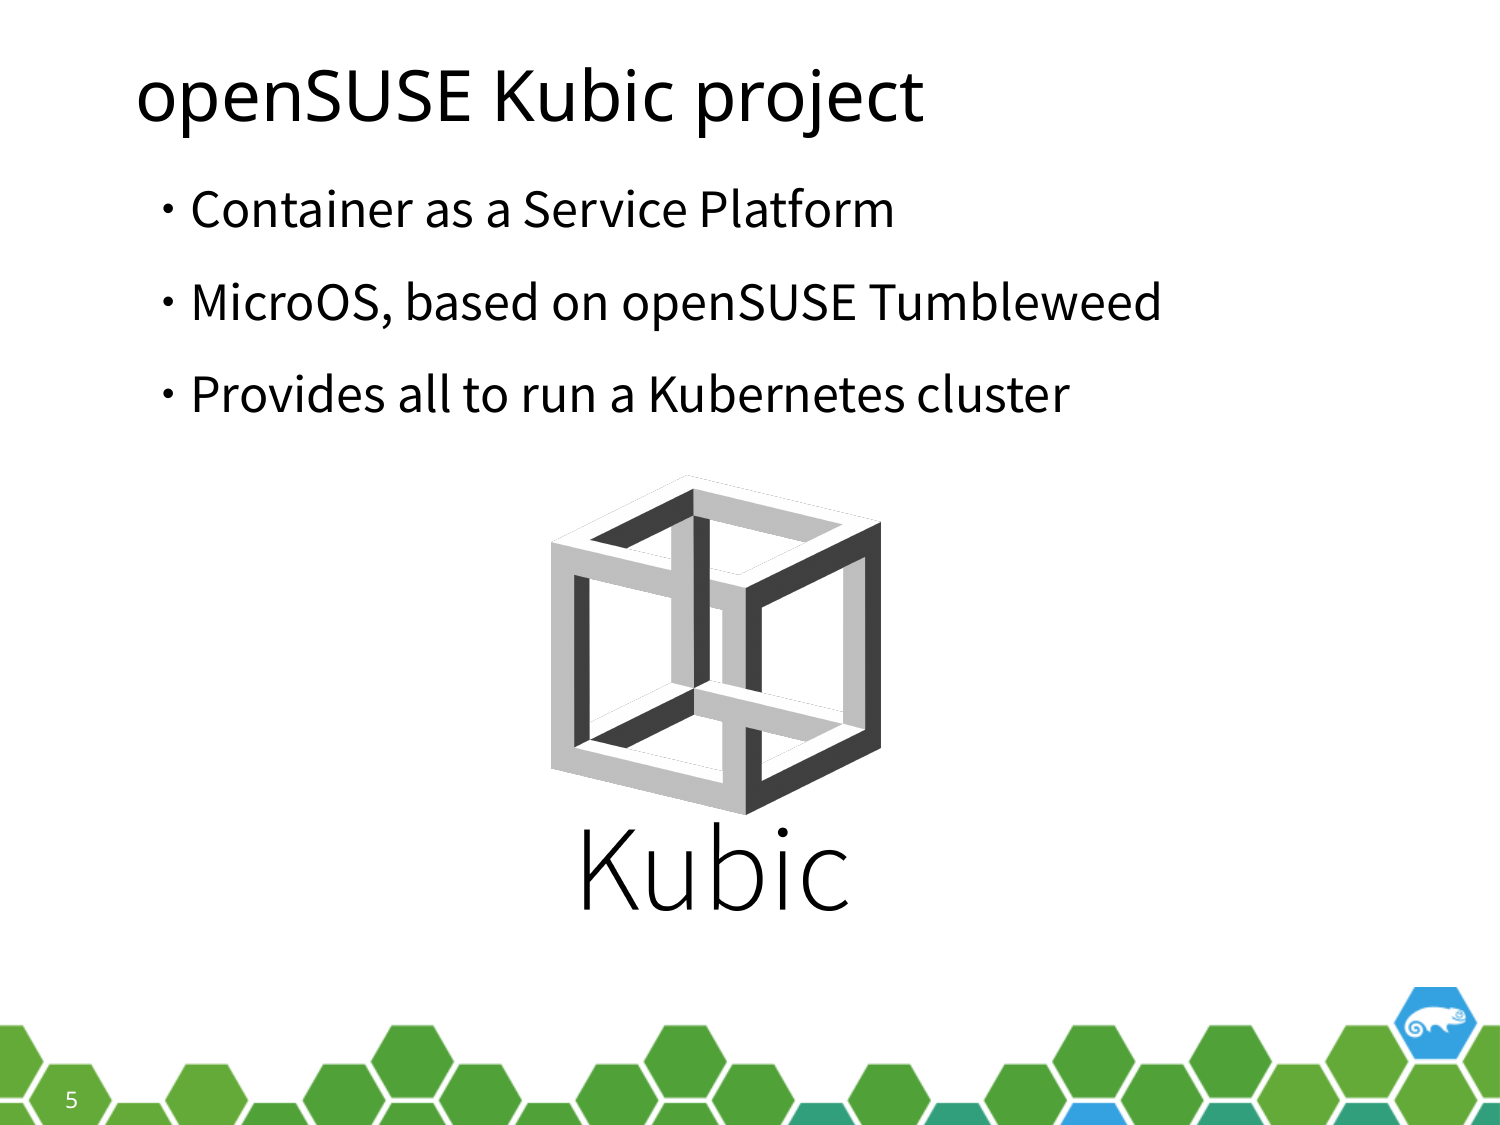

# openSUSE Kubic project
Container as a Service Platform
MicroOS, based on openSUSE Tumbleweed
Provides all to run a Kubernetes cluster